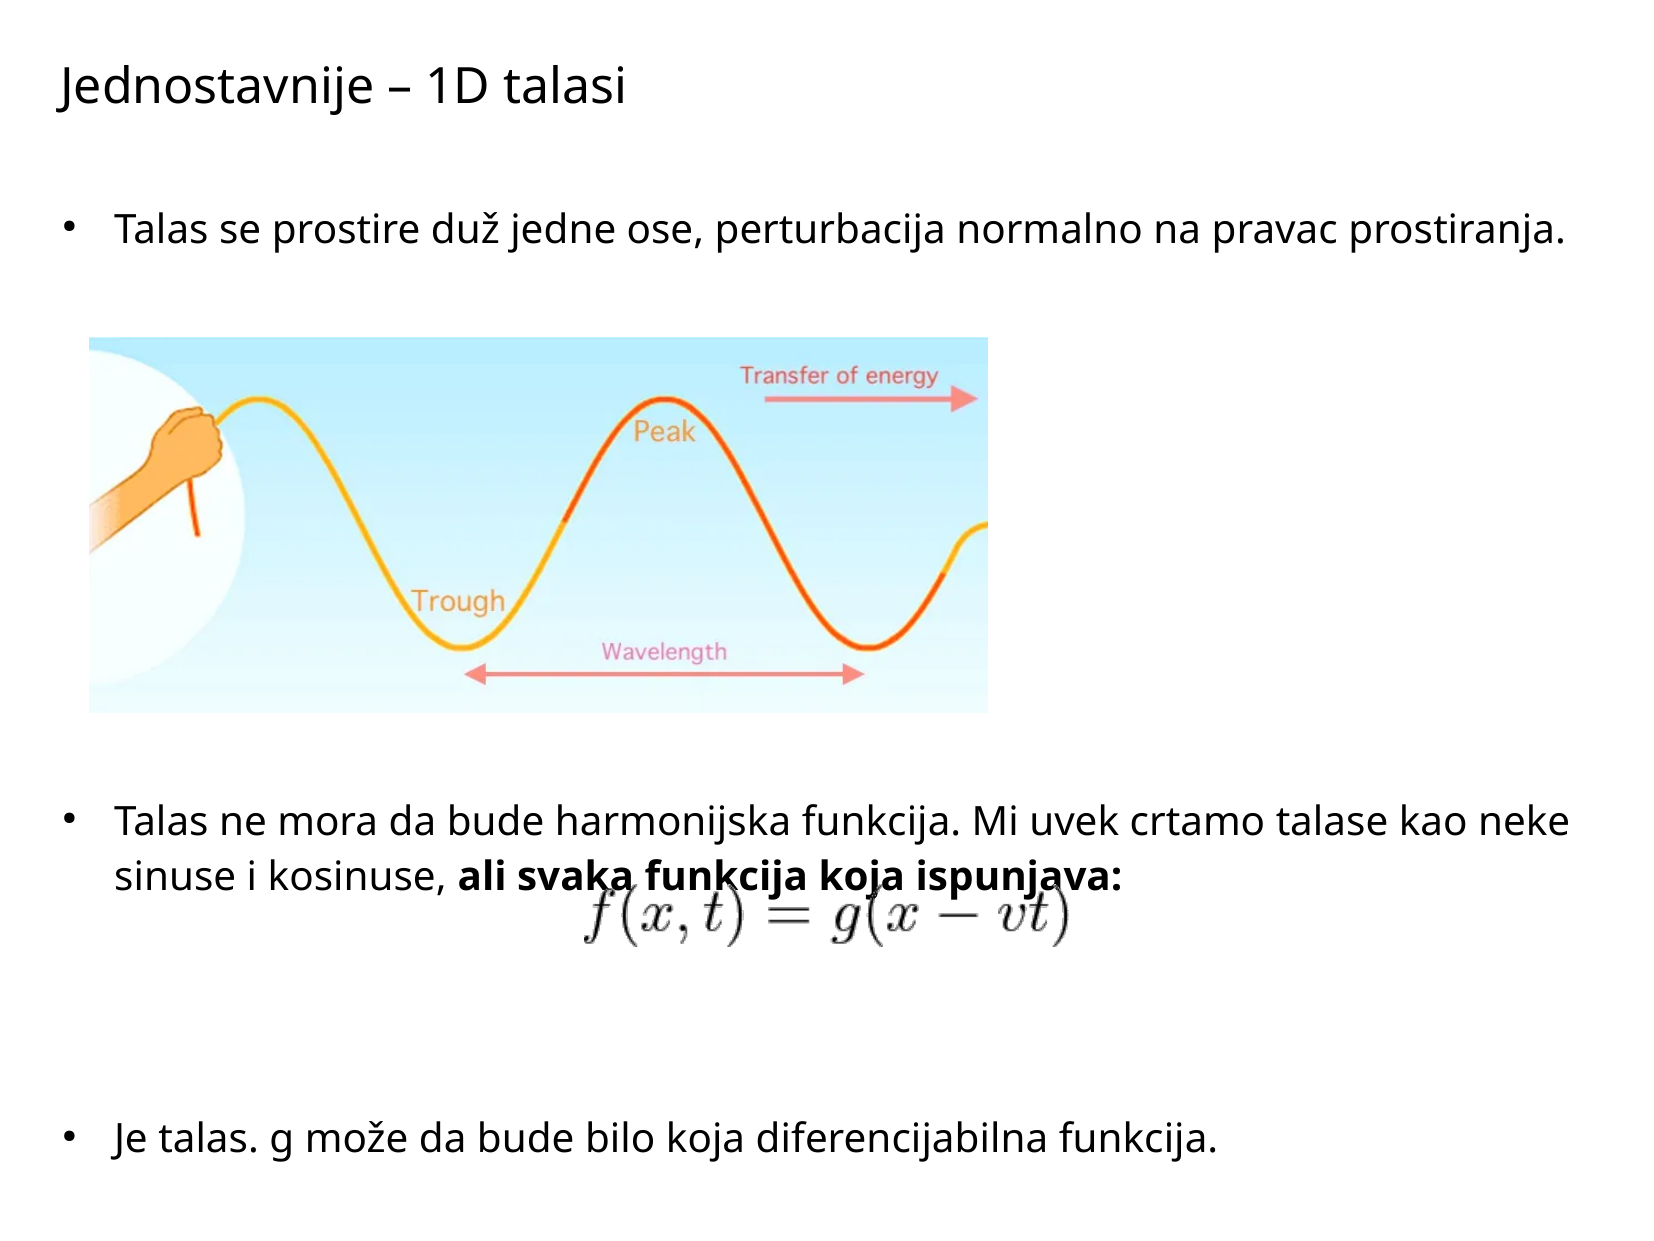

# Jednostavnije – 1D talasi
Talas se prostire duž jedne ose, perturbacija normalno na pravac prostiranja.
Talas ne mora da bude harmonijska funkcija. Mi uvek crtamo talase kao neke sinuse i kosinuse, ali svaka funkcija koja ispunjava:
Je talas. g može da bude bilo koja diferencijabilna funkcija.